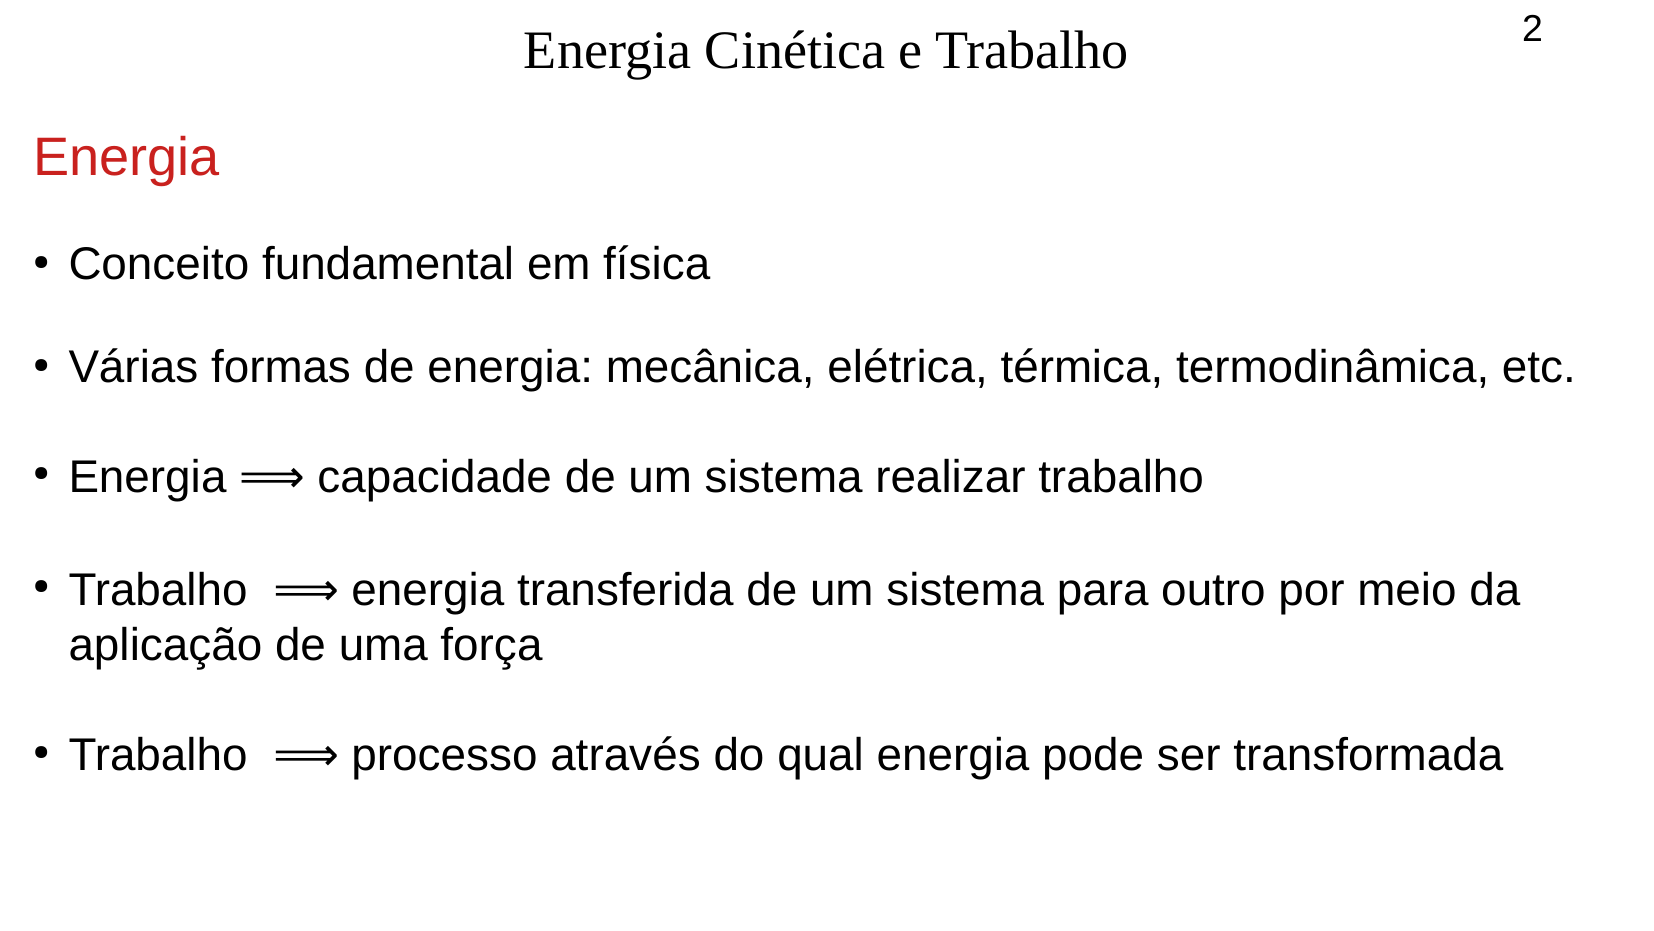

Energia Cinética e Trabalho
Energia
Conceito fundamental em física
Várias formas de energia: mecânica, elétrica, térmica, termodinâmica, etc.
Energia ⟹ capacidade de um sistema realizar trabalho
Trabalho ⟹ energia transferida de um sistema para outro por meio da aplicação de uma força
Trabalho ⟹ processo através do qual energia pode ser transformada